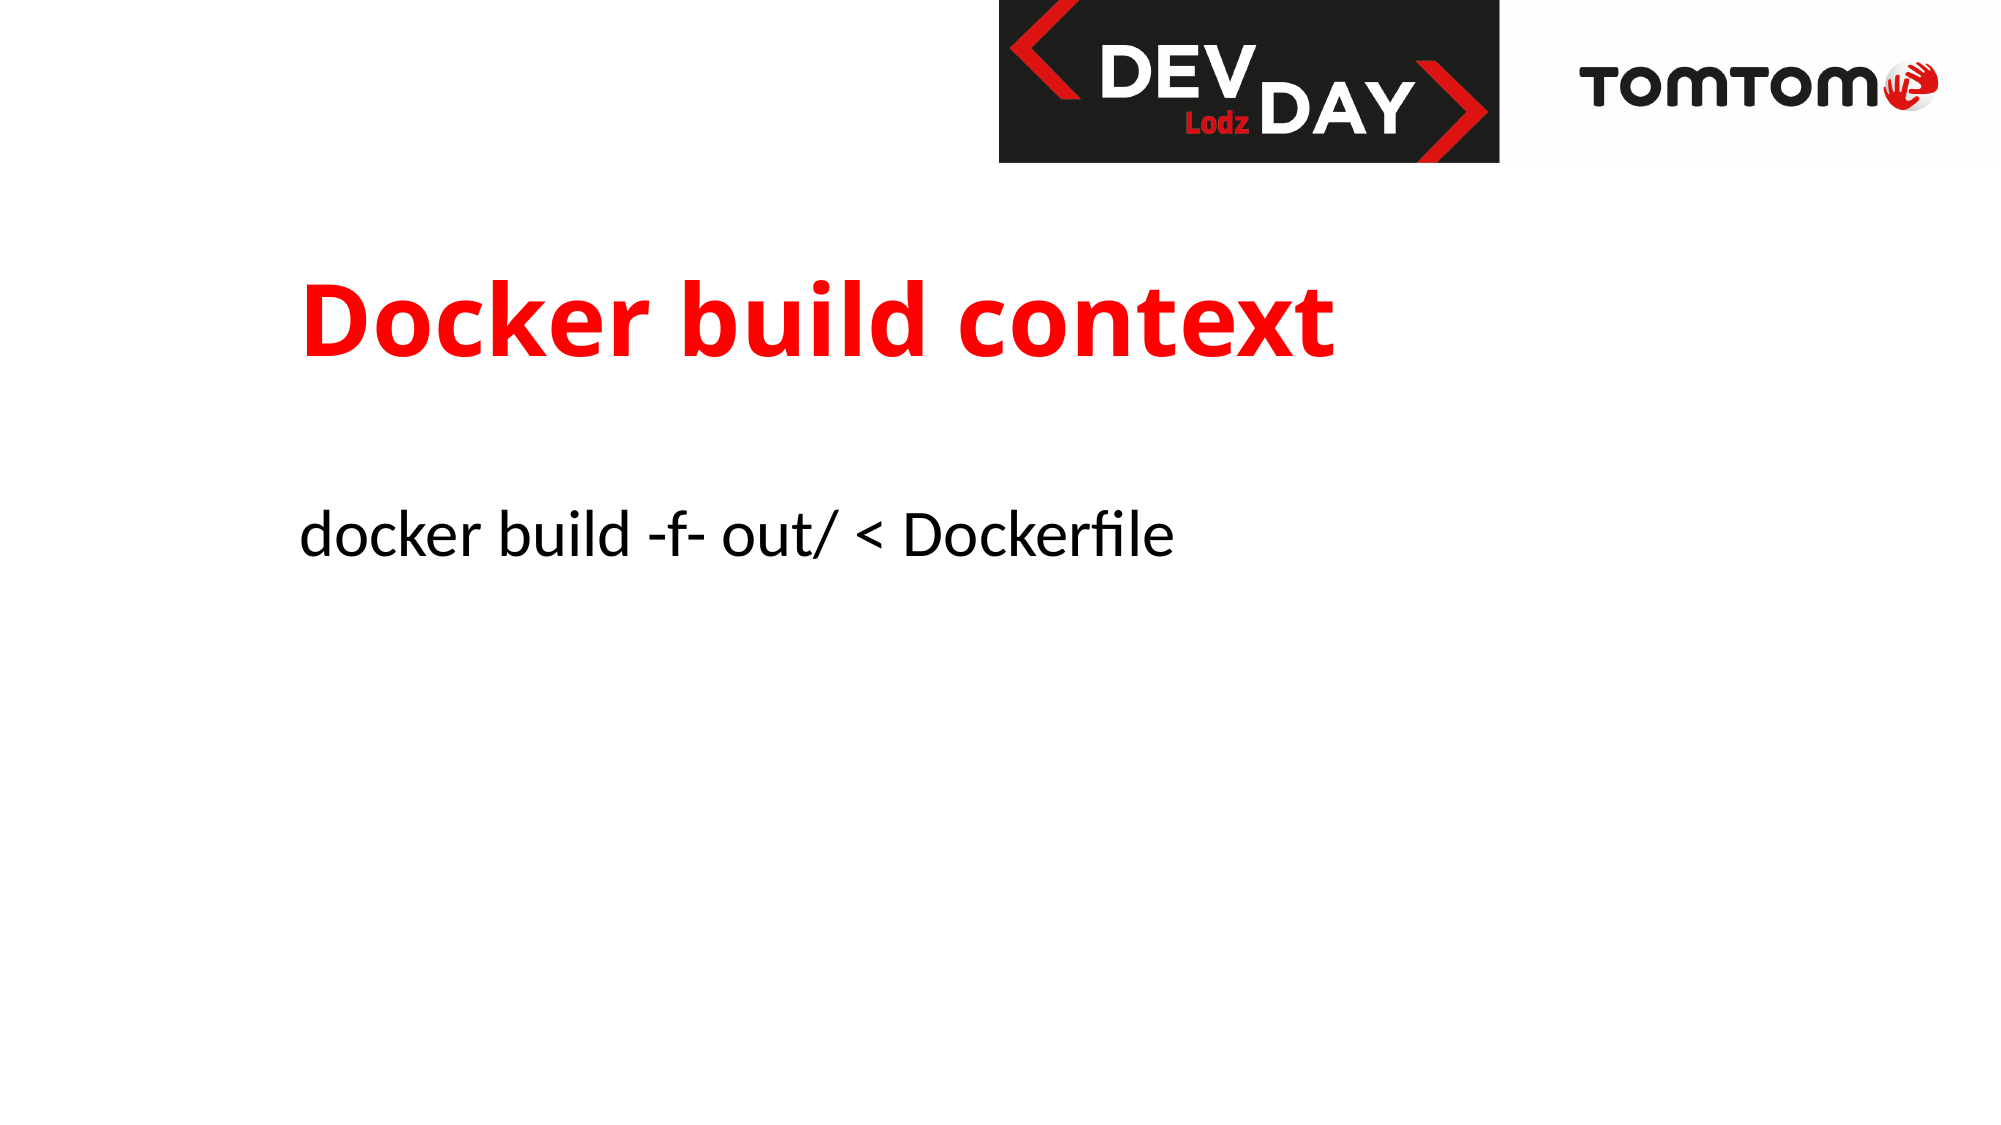

Docker build context
docker build -f- out/ < Dockerfile